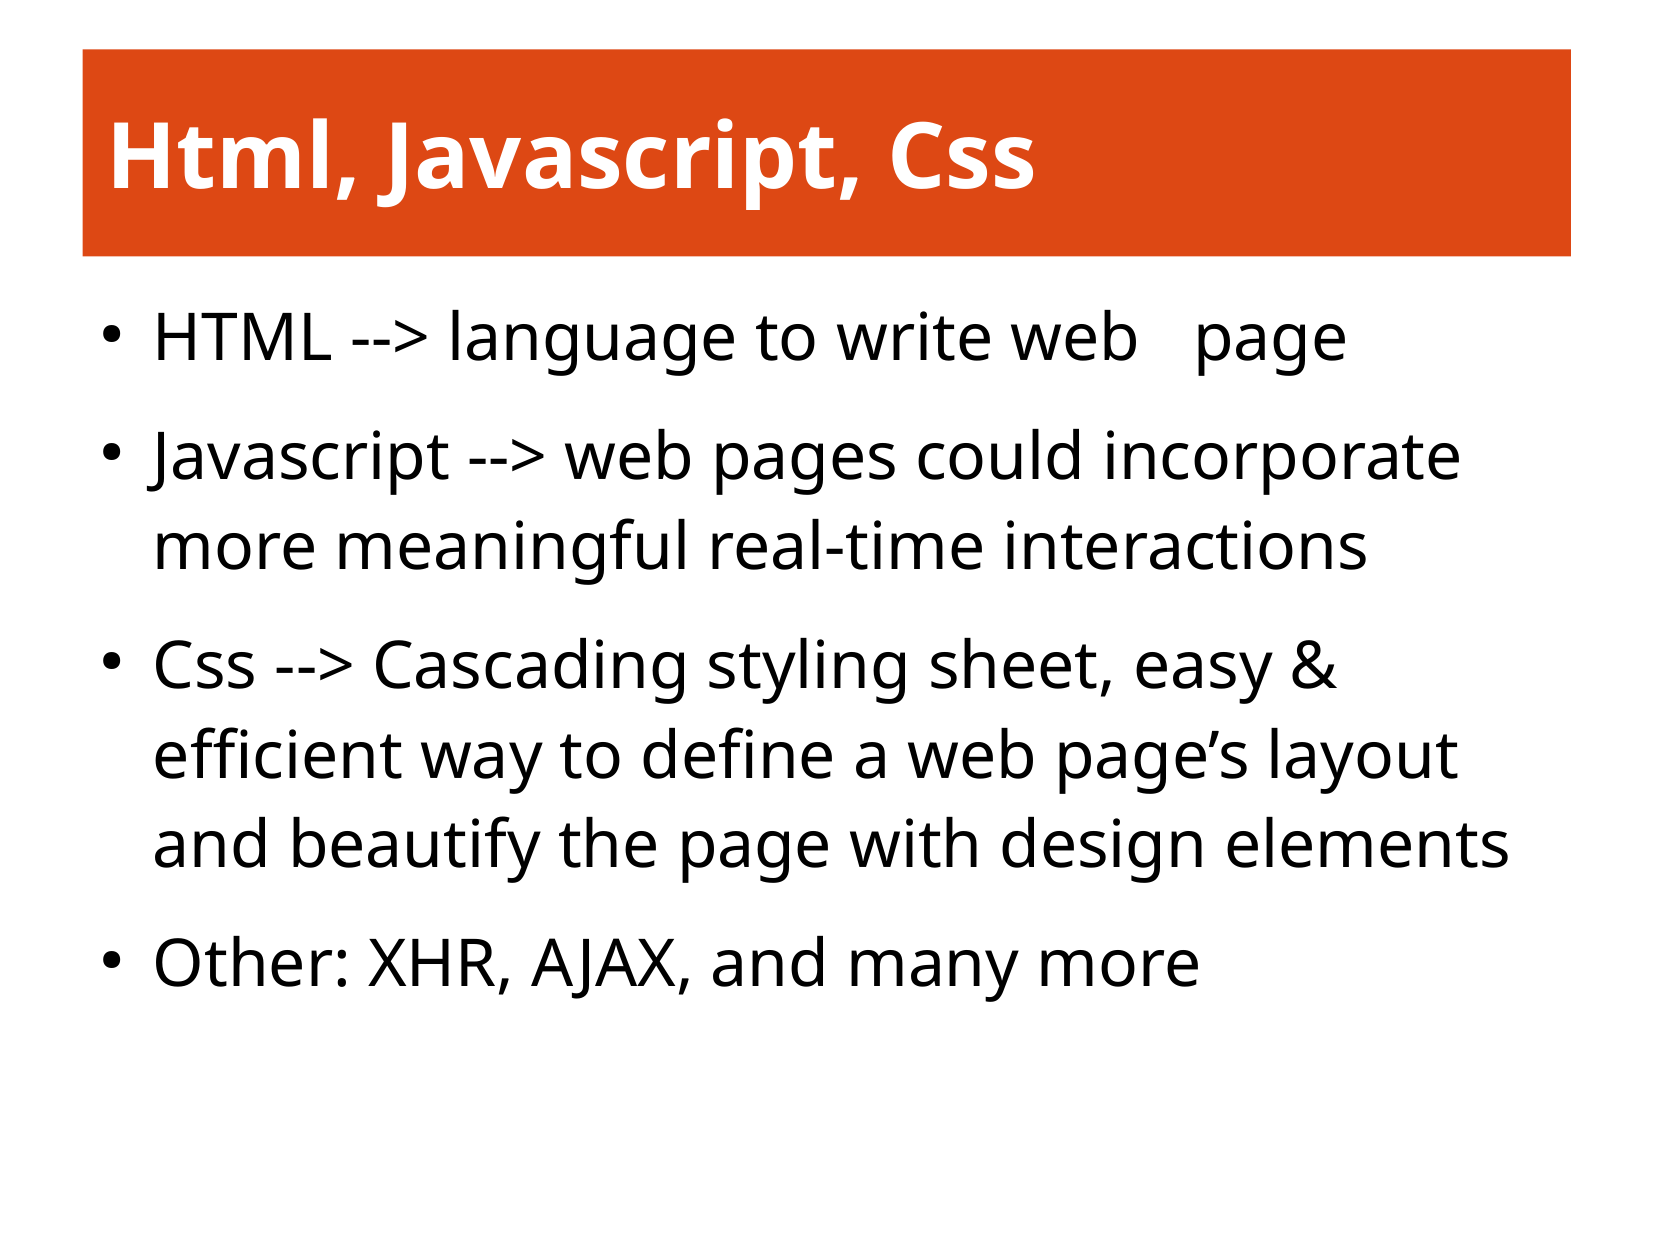

# Html, Javascript, Css
HTML --> language to write web	 page
Javascript --> web pages could incorporate more meaningful real-time interactions
Css --> Cascading styling sheet, easy & efficient way to define a web page’s layout and beautify the page with design elements
Other: XHR, AJAX, and many more